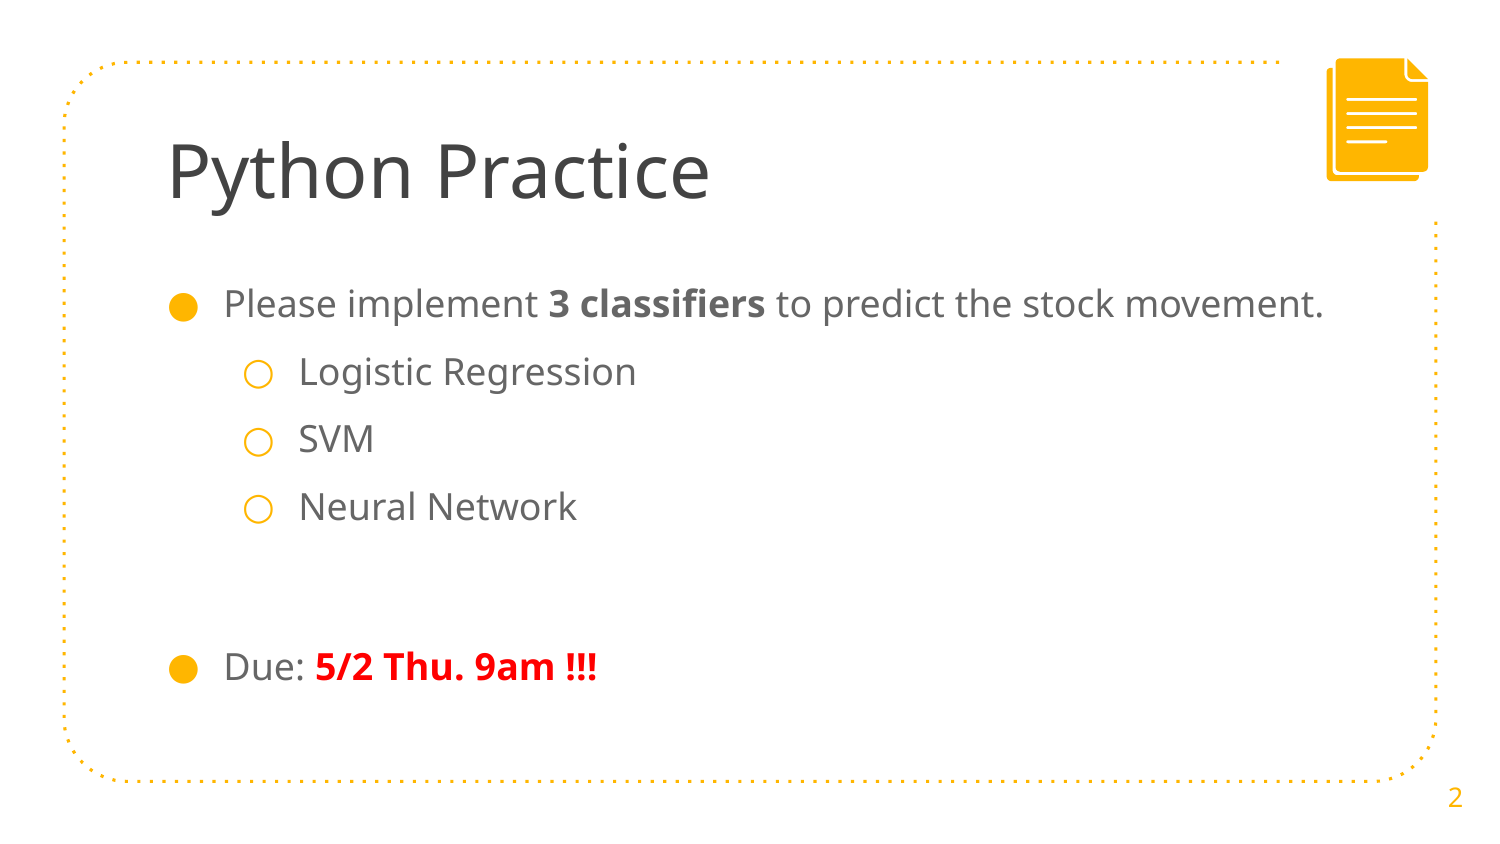

# Python Practice
Please implement 3 classifiers to predict the stock movement.
Logistic Regression
SVM
Neural Network
Due: 5/2 Thu. 9am !!!